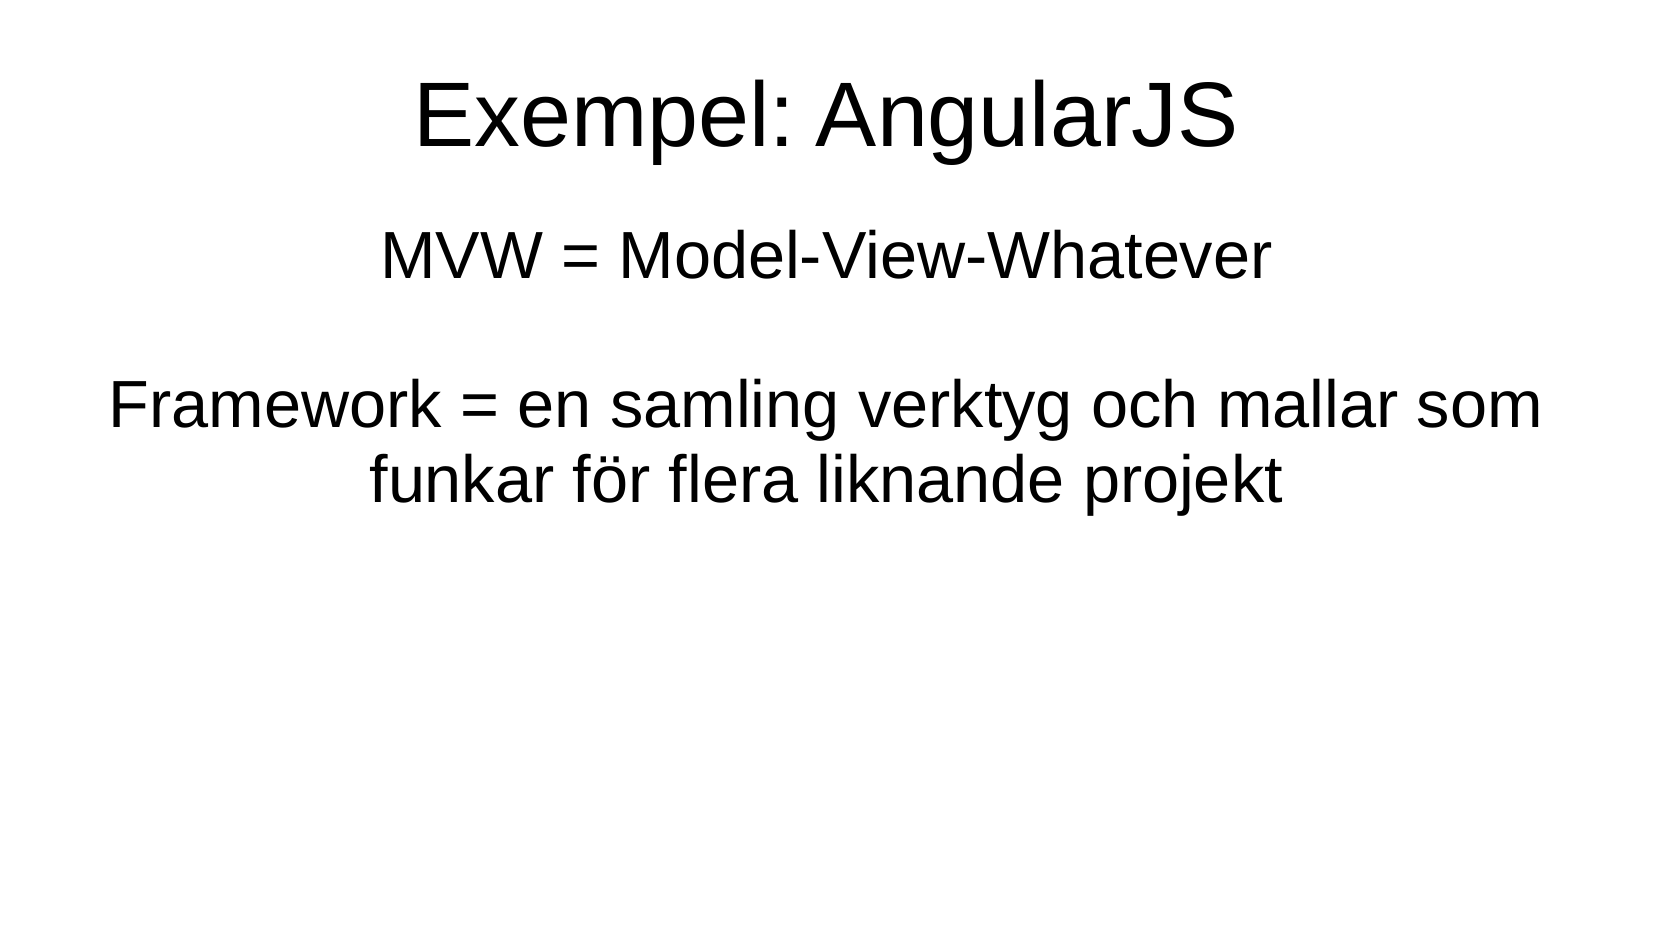

Exempel: AngularJS
# MVW = Model-View-Whatever
Framework = en samling verktyg och mallar som funkar för flera liknande projekt